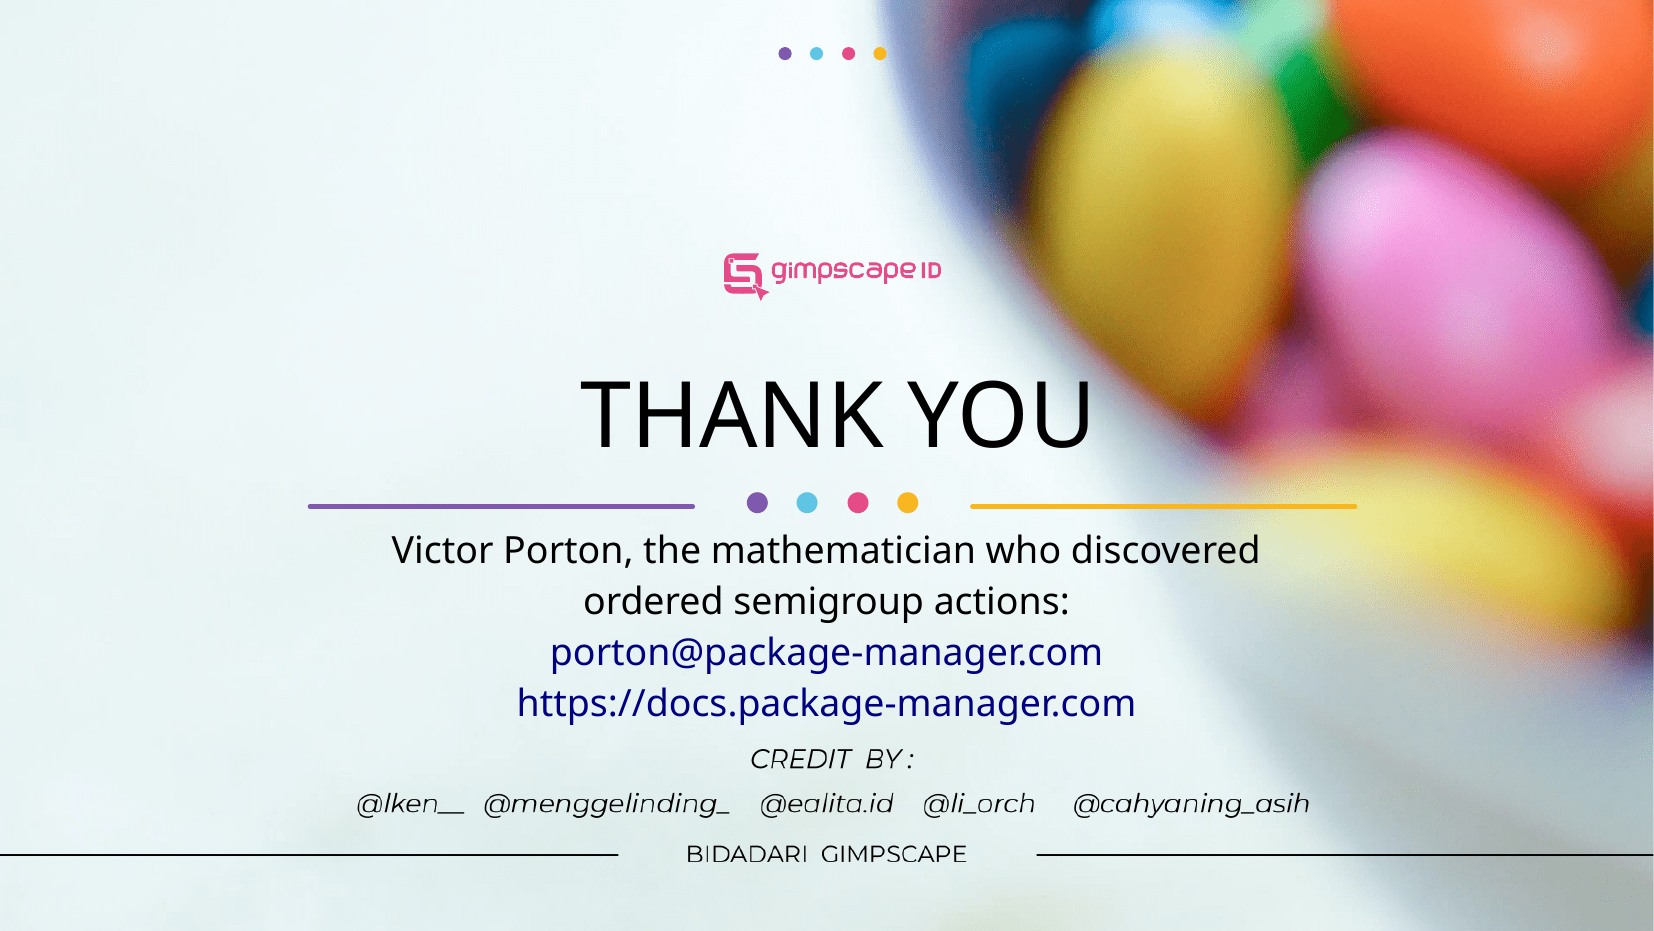

# THANK YOU
Victor Porton, the mathematician who discovered
ordered semigroup actions:
porton@package-manager.com
https://docs.package-manager.com